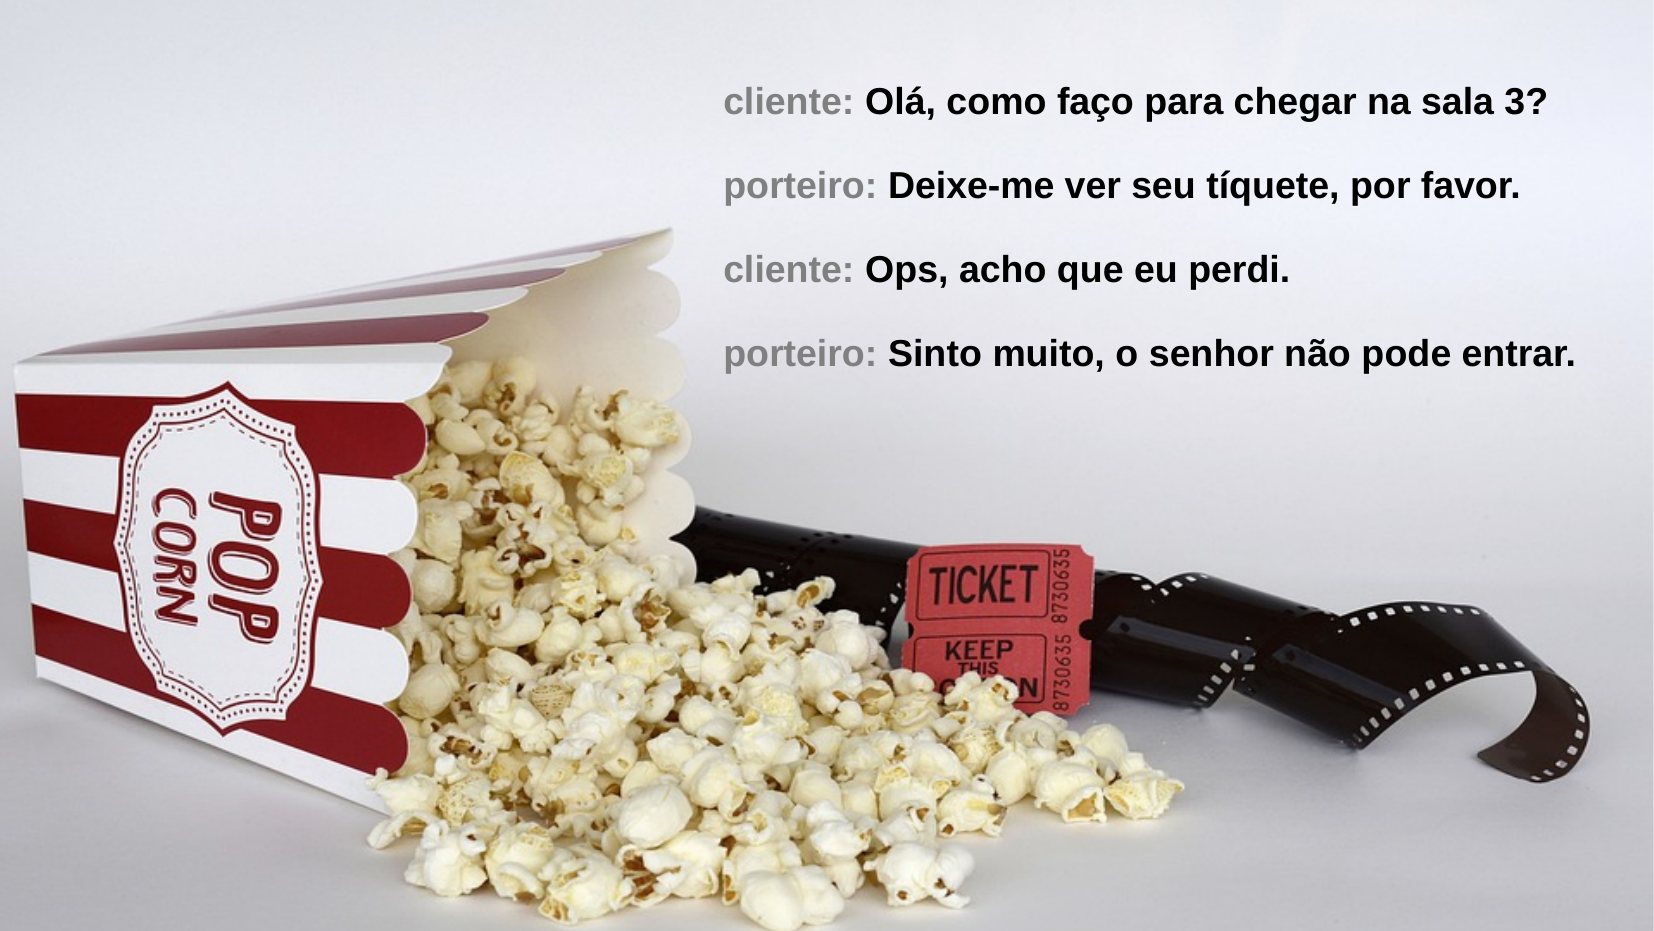

cliente: Olá, como faço para chegar na sala 3?
porteiro: Deixe-me ver seu tíquete, por favor.
cliente: Ops, acho que eu perdi.
porteiro: Sinto muito, o senhor não pode entrar.
#